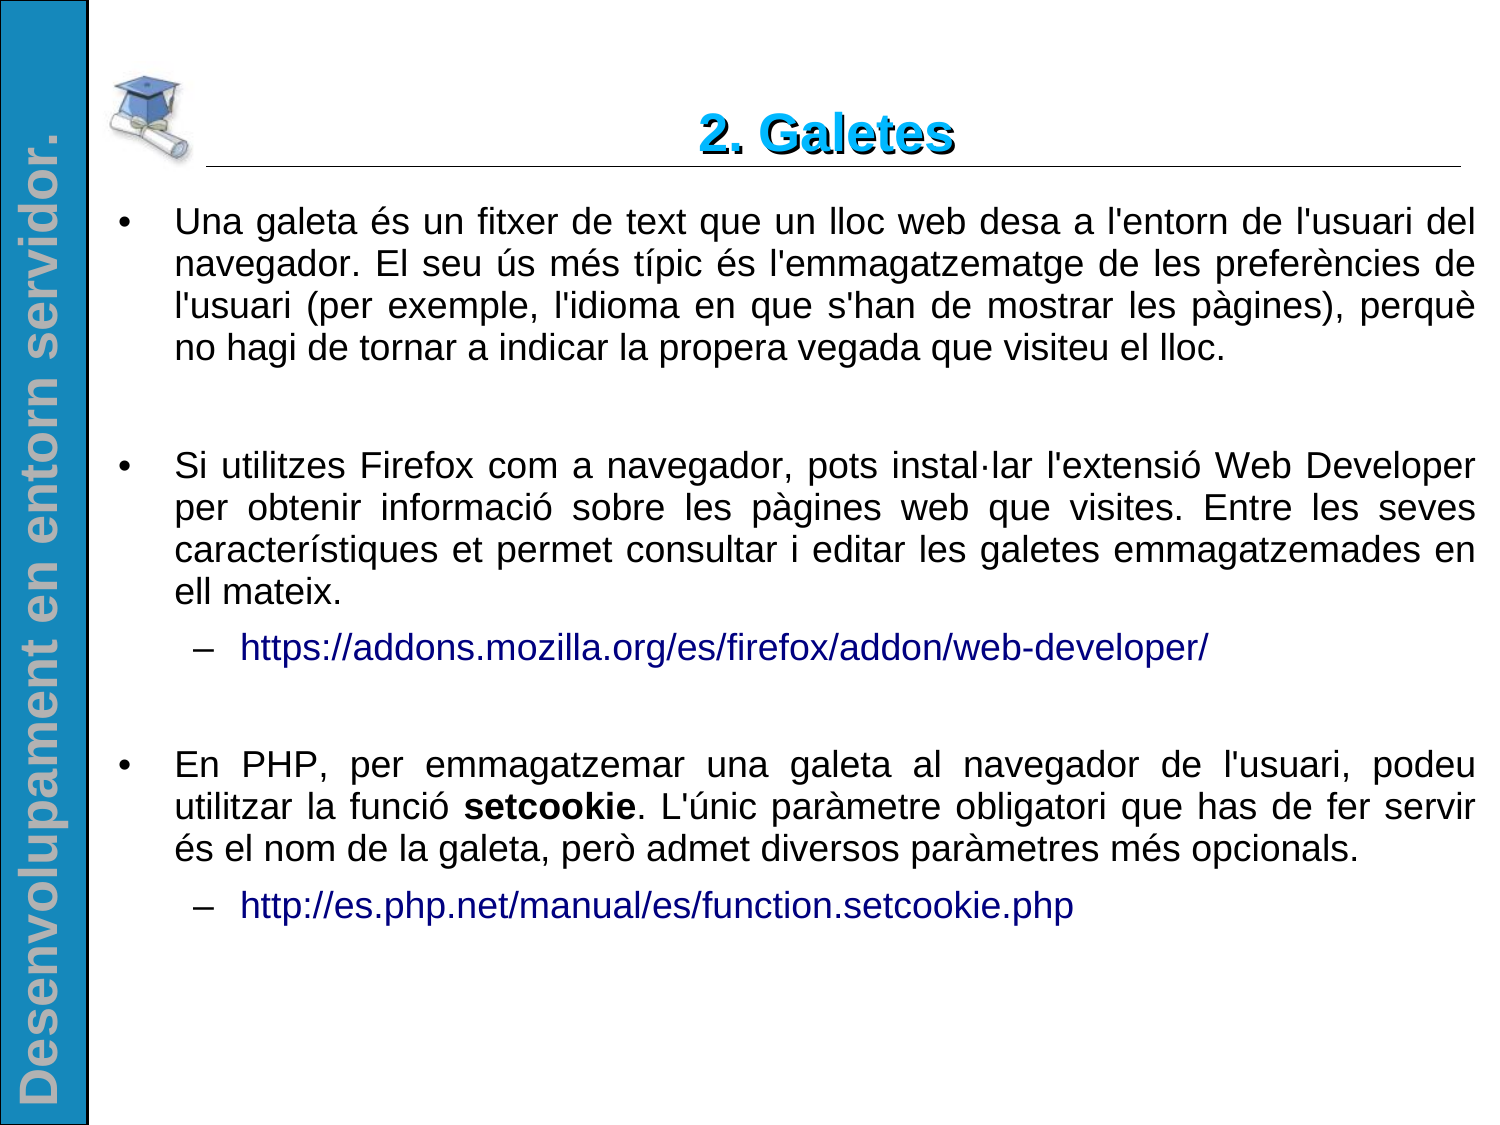

# 2. Galetes
Una galeta és un fitxer de text que un lloc web desa a l'entorn de l'usuari del navegador. El seu ús més típic és l'emmagatzematge de les preferències de l'usuari (per exemple, l'idioma en que s'han de mostrar les pàgines), perquè no hagi de tornar a indicar la propera vegada que visiteu el lloc.
Si utilitzes Firefox com a navegador, pots instal·lar l'extensió Web Developer per obtenir informació sobre les pàgines web que visites. Entre les seves característiques et permet consultar i editar les galetes emmagatzemades en ell mateix.
https://addons.mozilla.org/es/firefox/addon/web-developer/
En PHP, per emmagatzemar una galeta al navegador de l'usuari, podeu utilitzar la funció setcookie. L'únic paràmetre obligatori que has de fer servir és el nom de la galeta, però admet diversos paràmetres més opcionals.
http://es.php.net/manual/es/function.setcookie.php